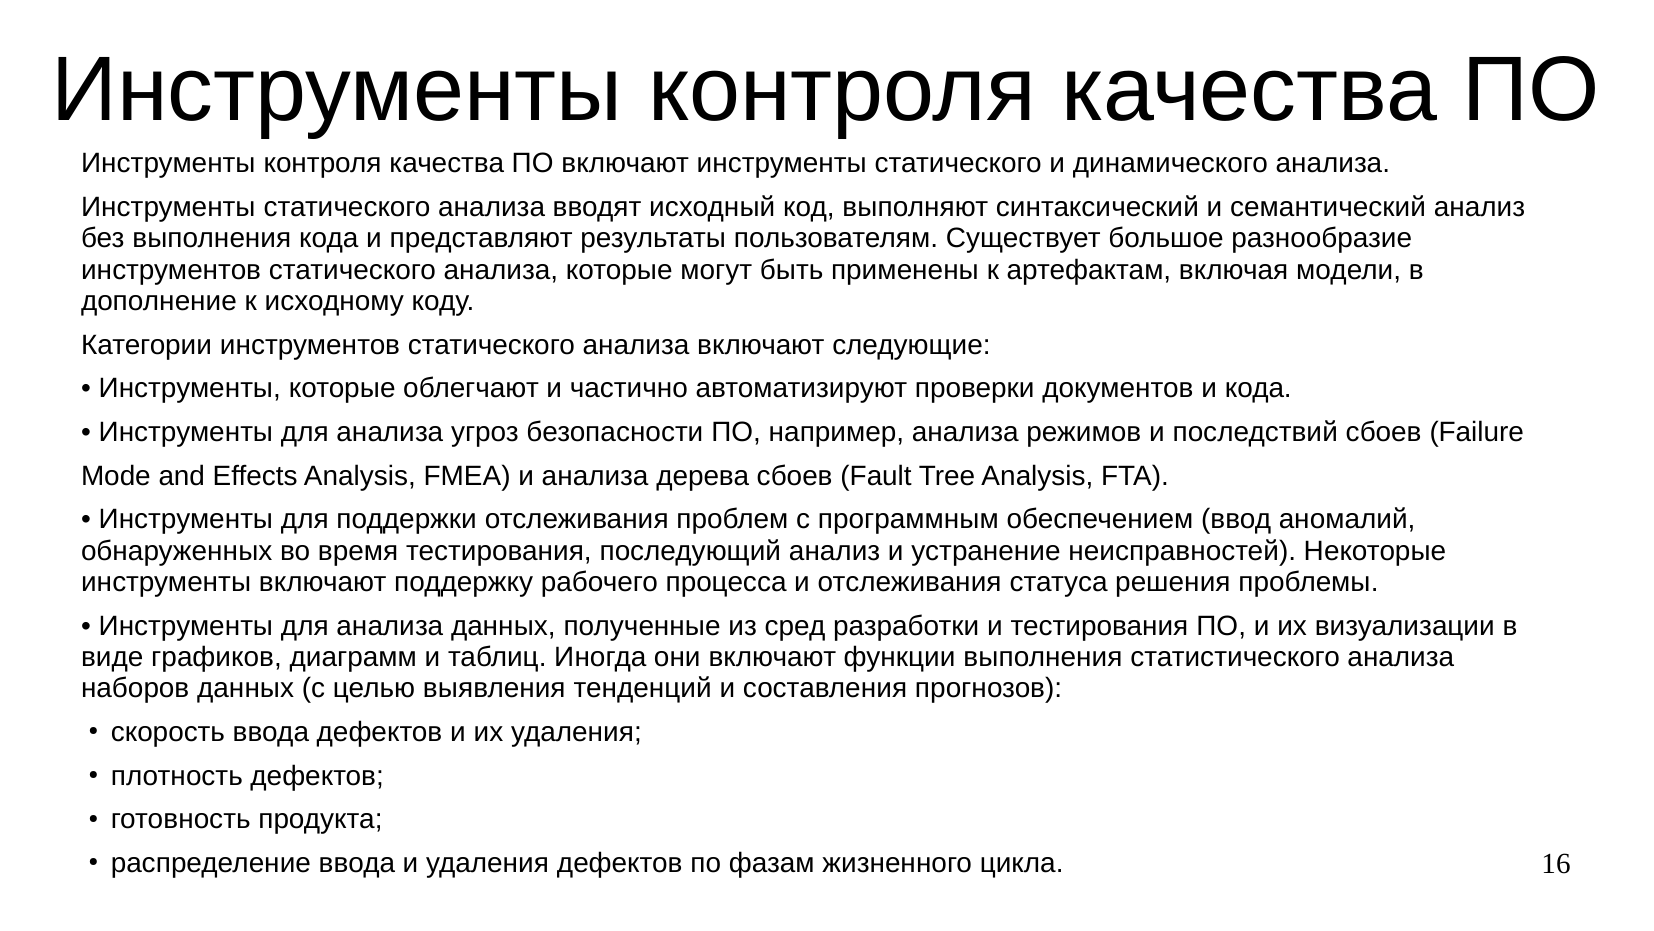

# Инструменты контроля качества ПО
Инструменты контроля качества ПО включают инструменты статического и динамического анализа.
Инструменты статического анализа вводят исходный код, выполняют синтаксический и семантический анализ без выполнения кода и представляют результаты пользователям. Существует большое разнообразие инструментов статического анализа, которые могут быть применены к артефактам, включая модели, в дополнение к исходному коду.
Категории инструментов статического анализа включают следующие:
• Инструменты, которые облегчают и частично автоматизируют проверки документов и кода.
• Инструменты для анализа угроз безопасности ПО, например, анализа режимов и последствий сбоев (Failure
Mode and Effects Analysis, FMEA) и анализа дерева сбоев (Fault Tree Analysis, FTA).
• Инструменты для поддержки отслеживания проблем с программным обеспечением (ввод аномалий, обнаруженных во время тестирования, последующий анализ и устранение неисправностей). Некоторые инструменты включают поддержку рабочего процесса и отслеживания статуса решения проблемы.
• Инструменты для анализа данных, полученные из сред разработки и тестирования ПО, и их визуализации в виде графиков, диаграмм и таблиц. Иногда они включают функции выполнения статистического анализа наборов данных (с целью выявления тенденций и составления прогнозов):
скорость ввода дефектов и их удаления;
плотность дефектов;
готовность продукта;
распределение ввода и удаления дефектов по фазам жизненного цикла.
16